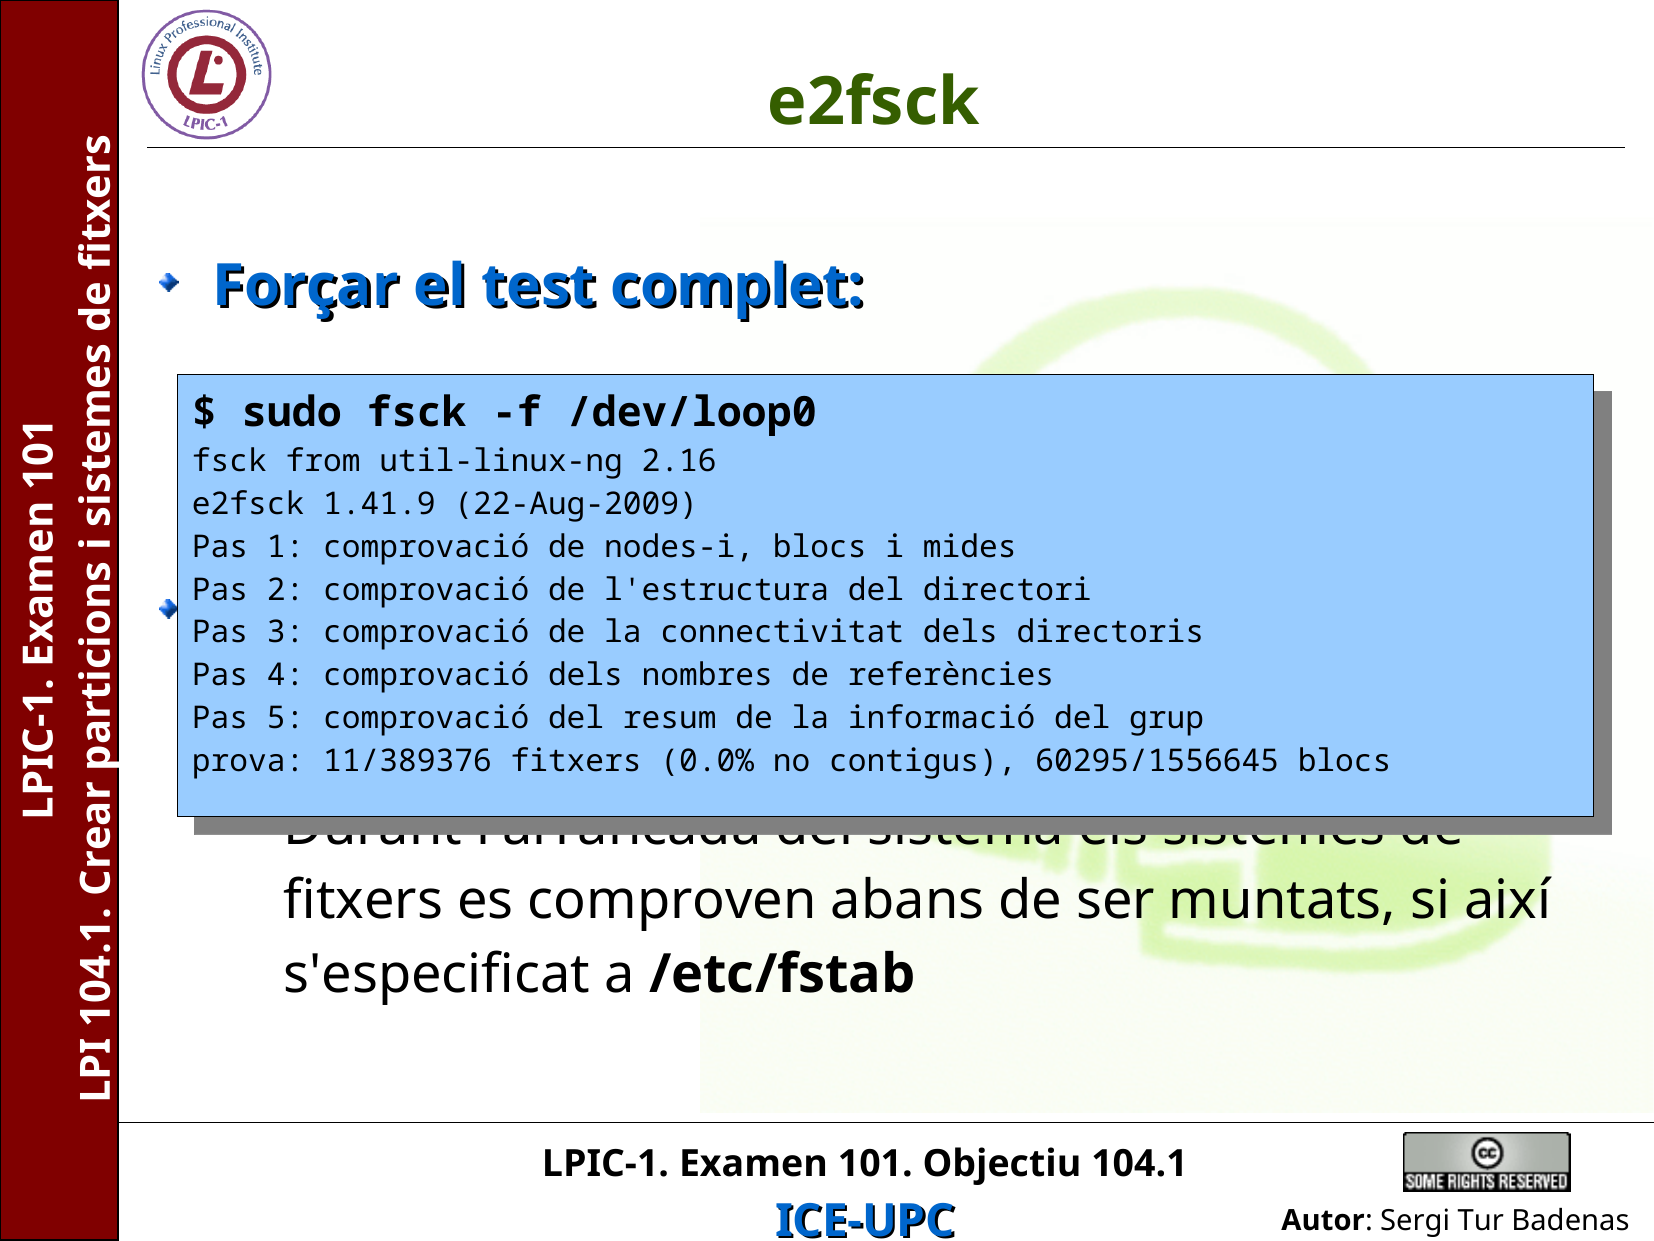

# e2fsck
Forçar el test complet:
Durant l'arrancada del sistema els sistemes de fitxers es comproven abans de ser muntats, si així s'especificat a /etc/fstab
$ sudo fsck -f /dev/loop0
fsck from util-linux-ng 2.16
e2fsck 1.41.9 (22-Aug-2009)
Pas 1: comprovació de nodes-i, blocs i mides
Pas 2: comprovació de l'estructura del directori
Pas 3: comprovació de la connectivitat dels directoris
Pas 4: comprovació dels nombres de referències
Pas 5: comprovació del resum de la informació del grup
prova: 11/389376 fitxers (0.0% no contigus), 60295/1556645 blocs